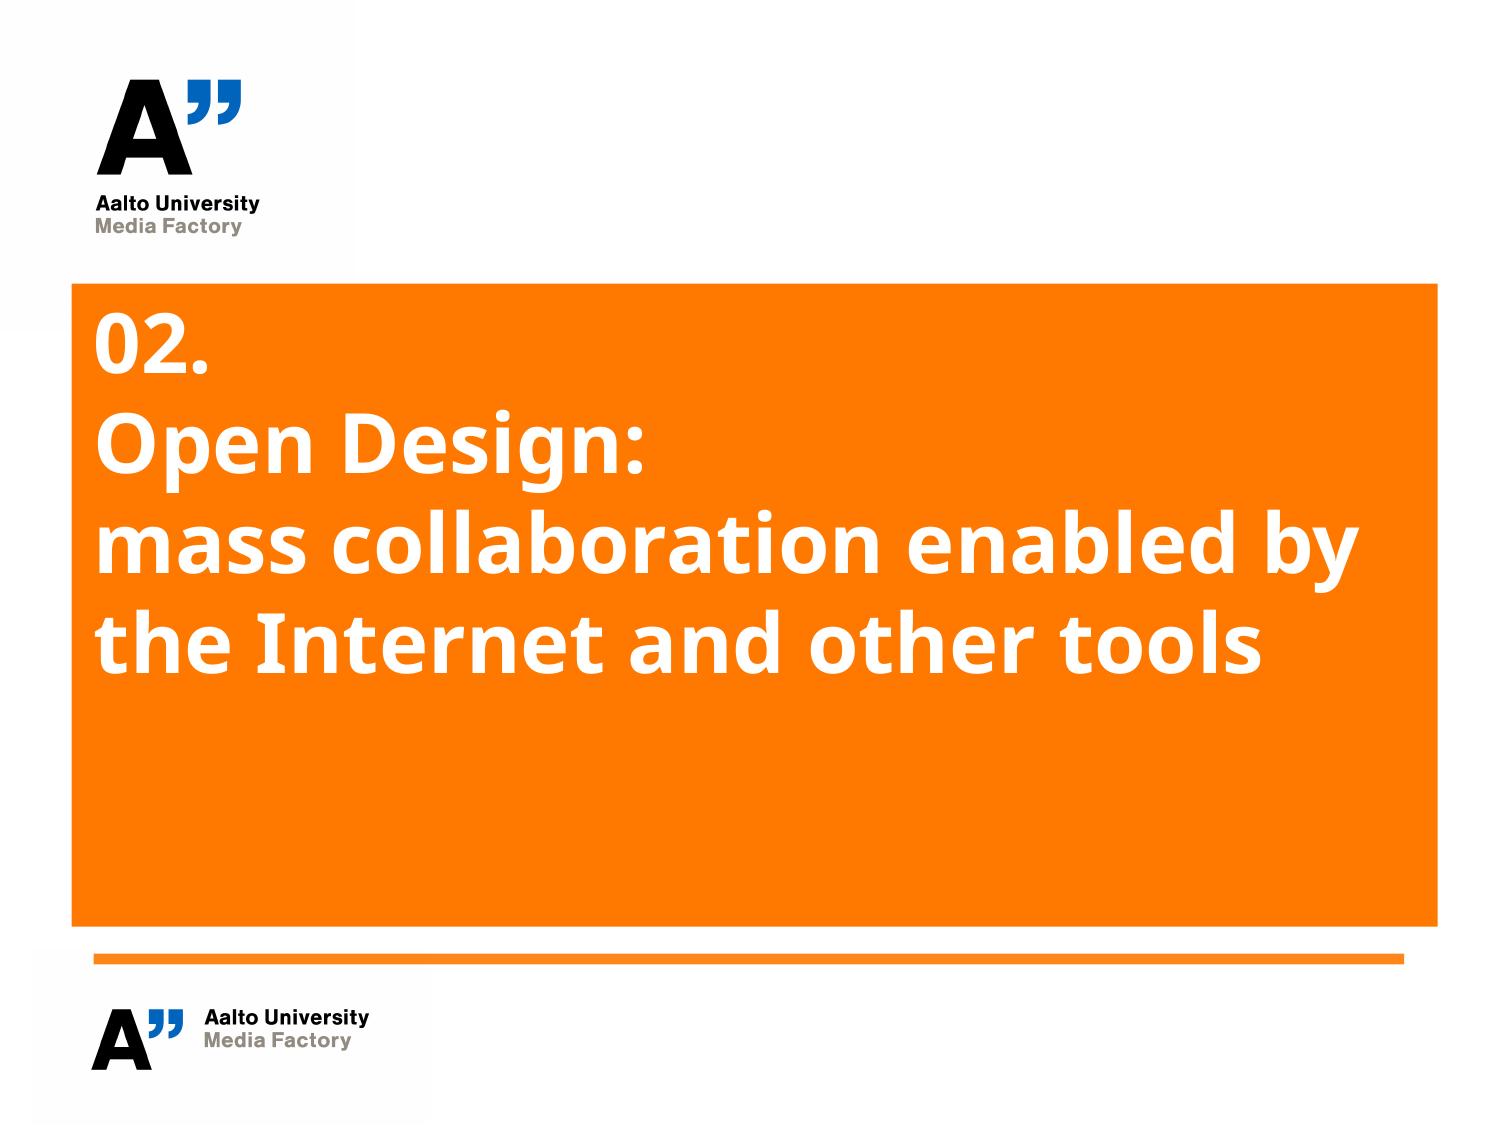

#
02.
Open Design:
mass collaboration enabled by the Internet and other tools